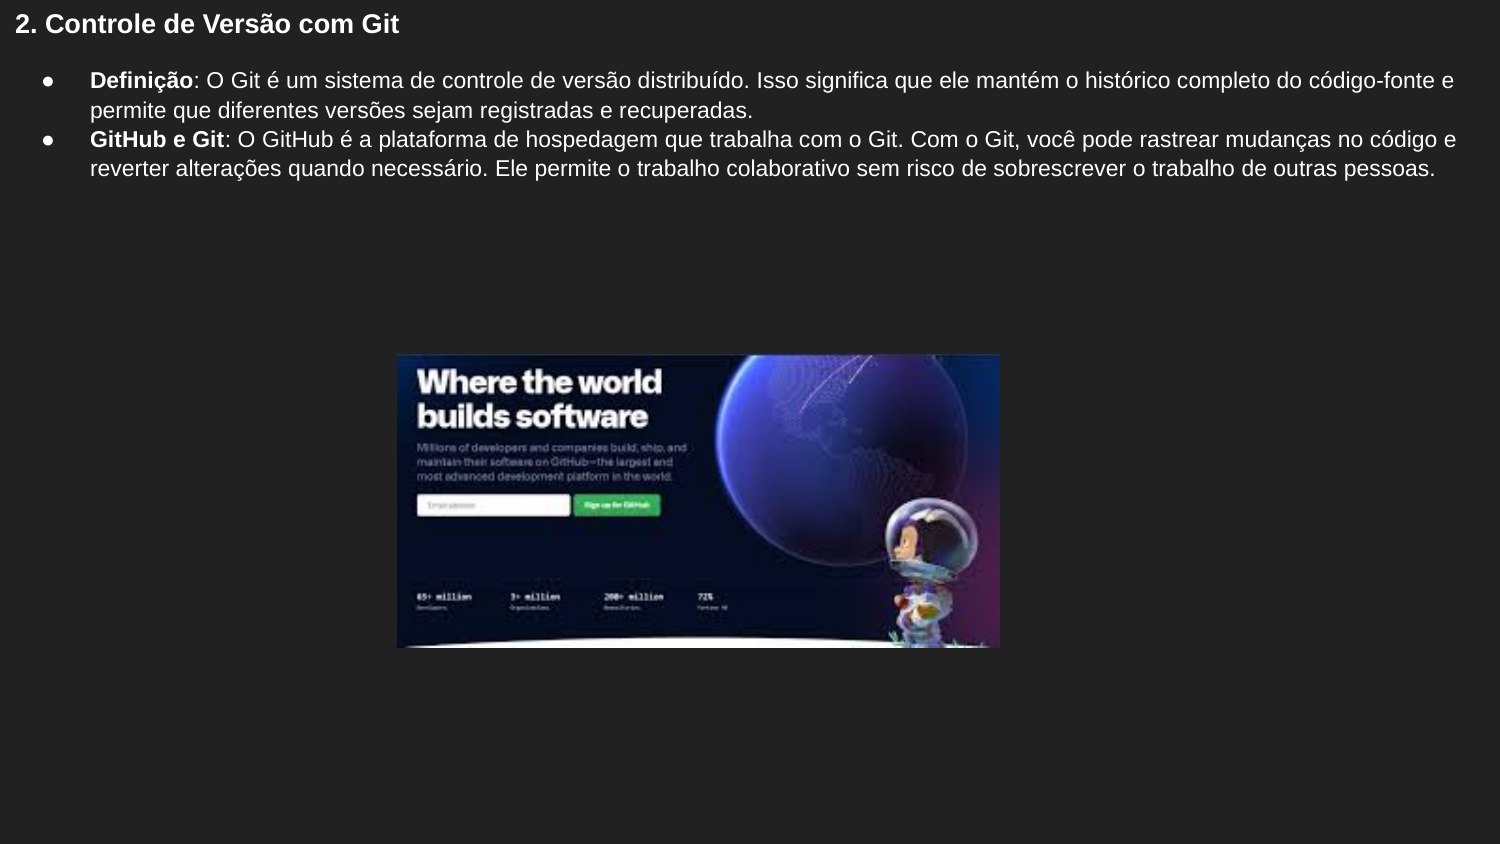

2. Controle de Versão com Git
Definição: O Git é um sistema de controle de versão distribuído. Isso significa que ele mantém o histórico completo do código-fonte e permite que diferentes versões sejam registradas e recuperadas.
GitHub e Git: O GitHub é a plataforma de hospedagem que trabalha com o Git. Com o Git, você pode rastrear mudanças no código e reverter alterações quando necessário. Ele permite o trabalho colaborativo sem risco de sobrescrever o trabalho de outras pessoas.
#